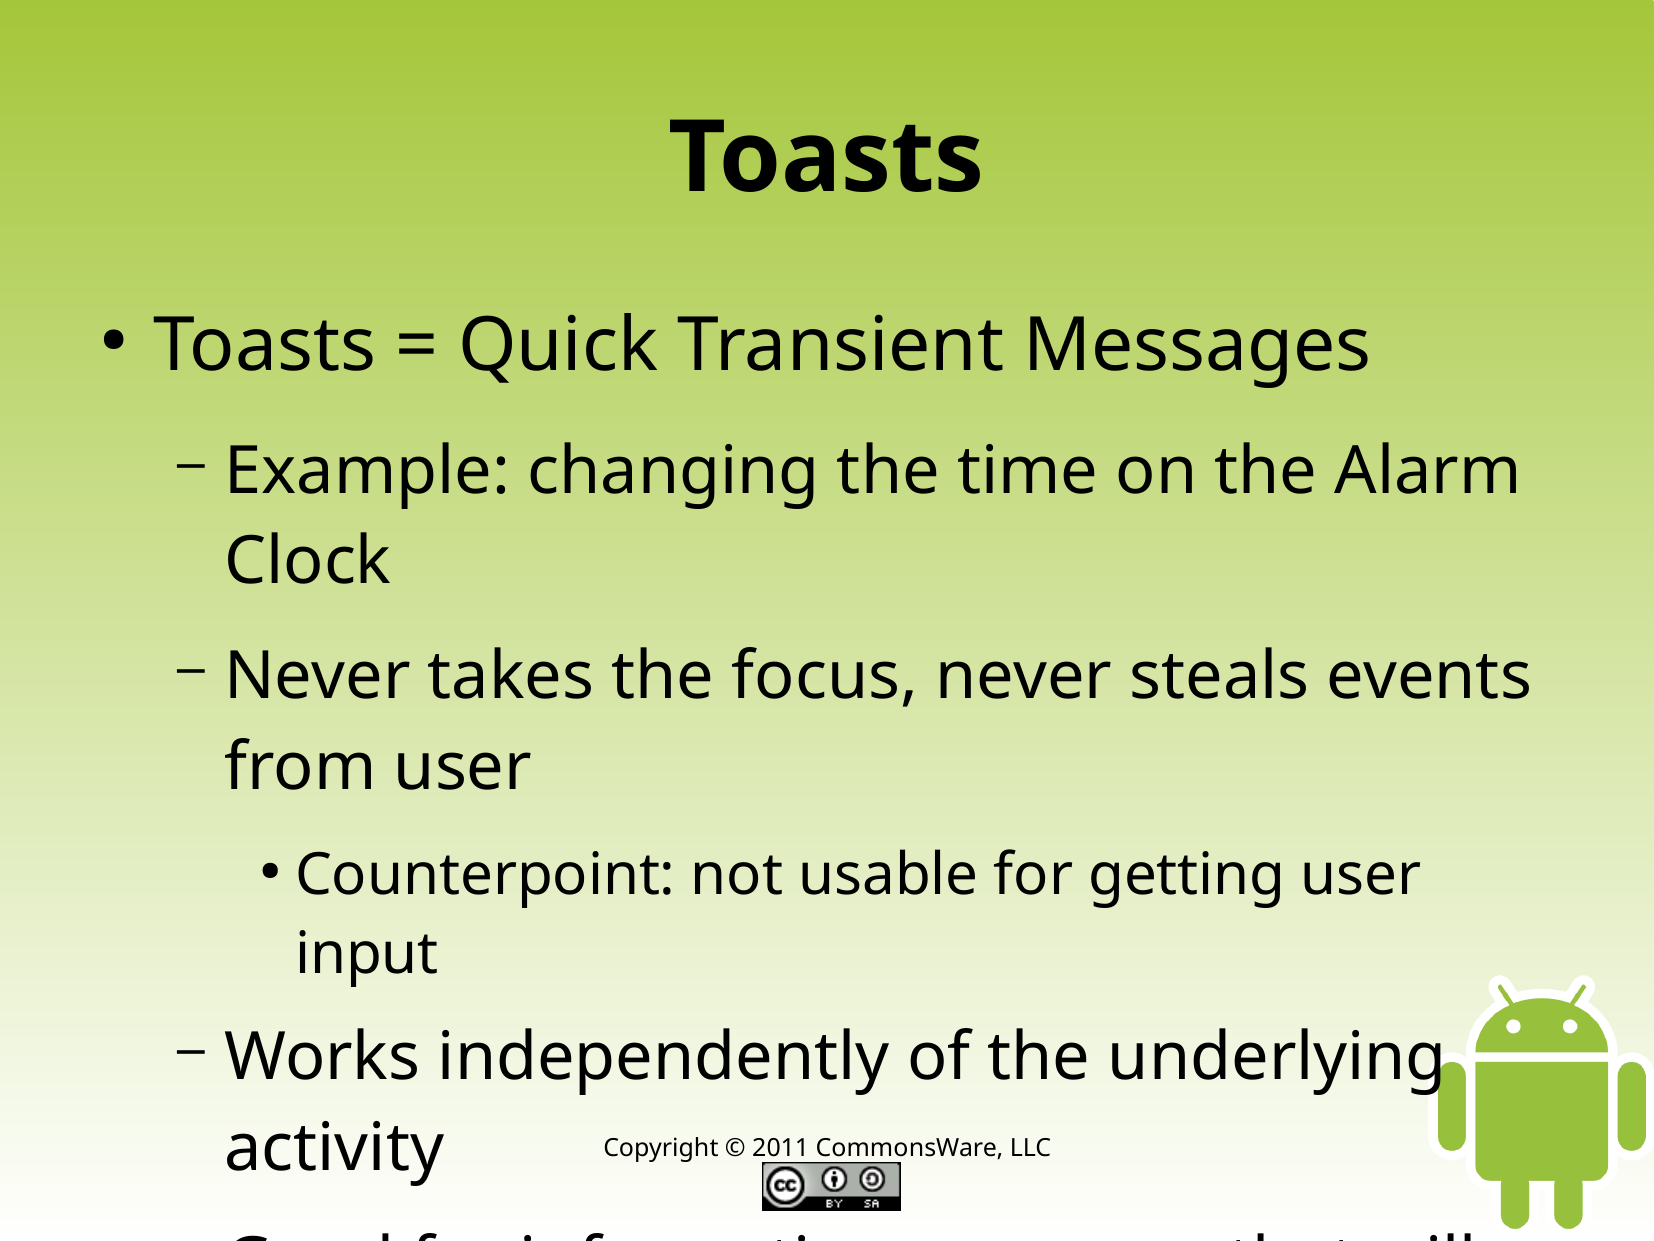

# Toasts
Toasts = Quick Transient Messages
Example: changing the time on the Alarm Clock
Never takes the focus, never steals events from user
Counterpoint: not usable for getting user input
Works independently of the underlying activity
Good for informative messages that will not
harm the user if she misses them